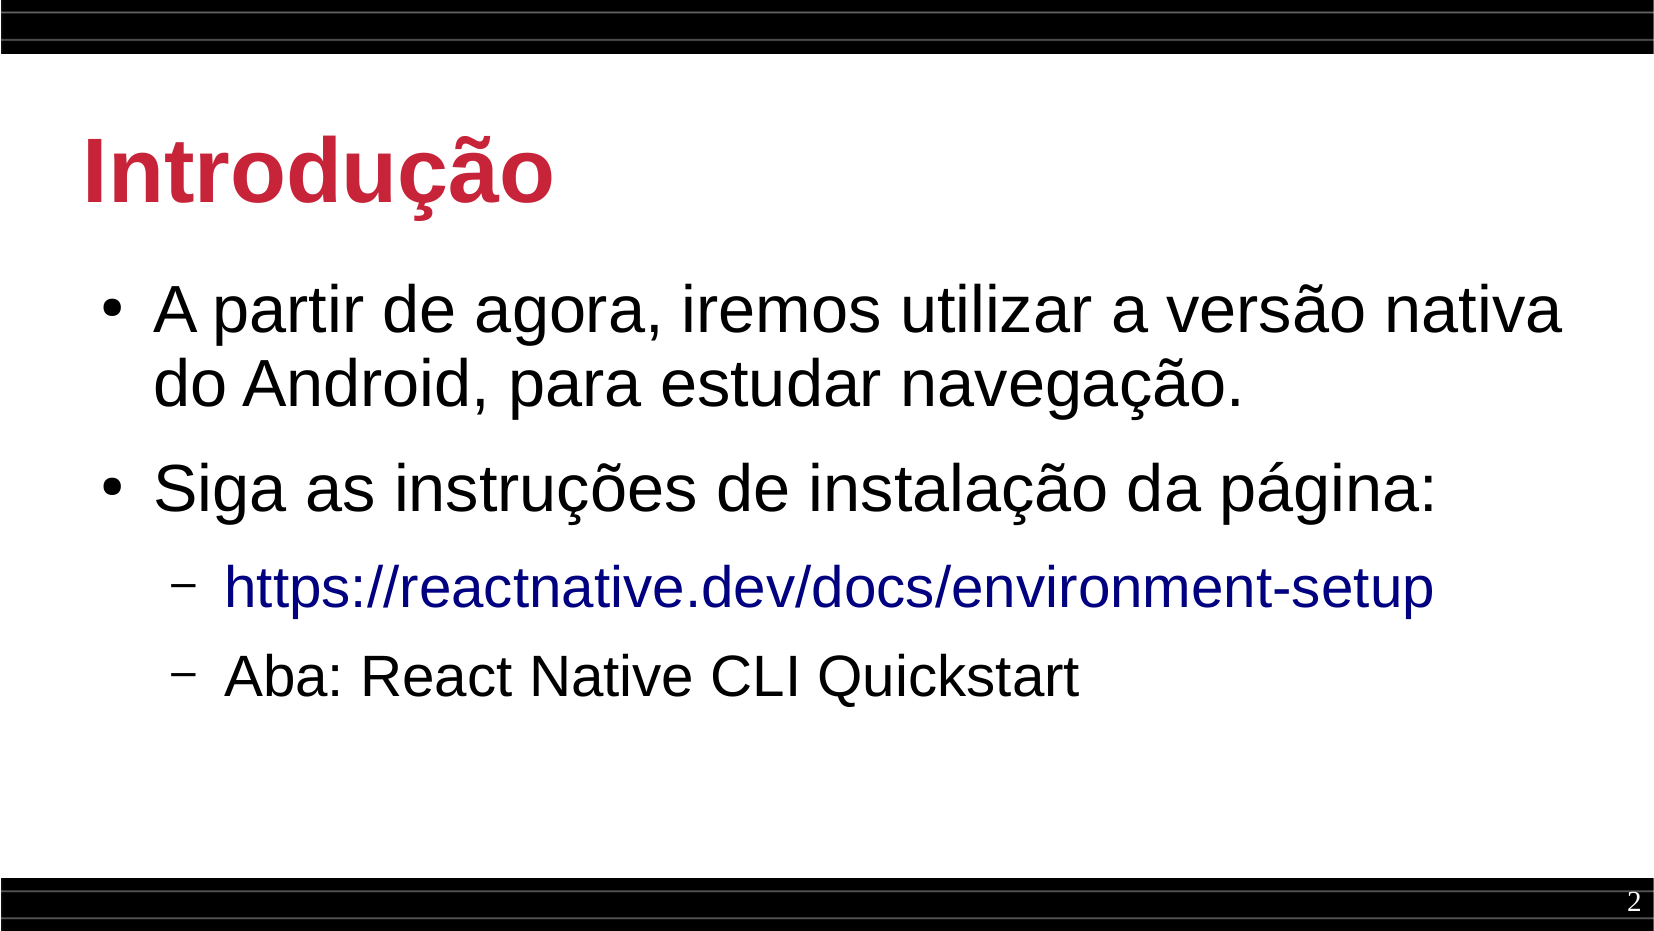

# Introdução
A partir de agora, iremos utilizar a versão nativa do Android, para estudar navegação.
Siga as instruções de instalação da página:
https://reactnative.dev/docs/environment-setup
Aba: React Native CLI Quickstart